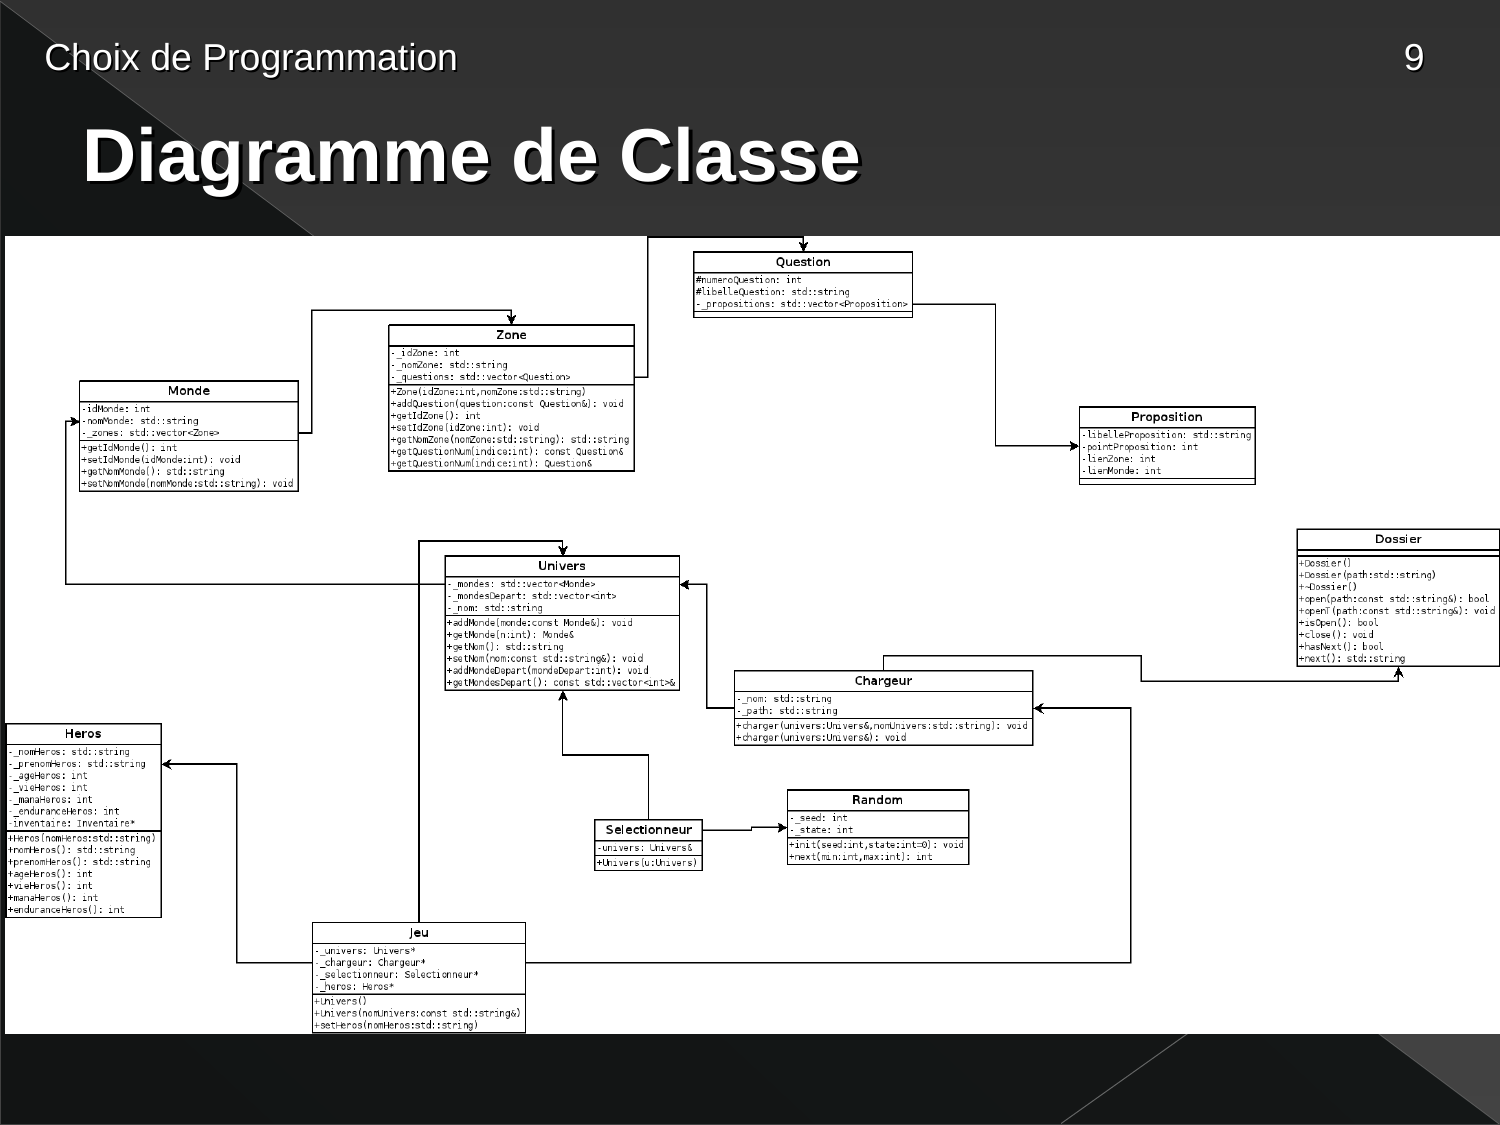

Choix de Programmation												 9
# Diagramme de Classe